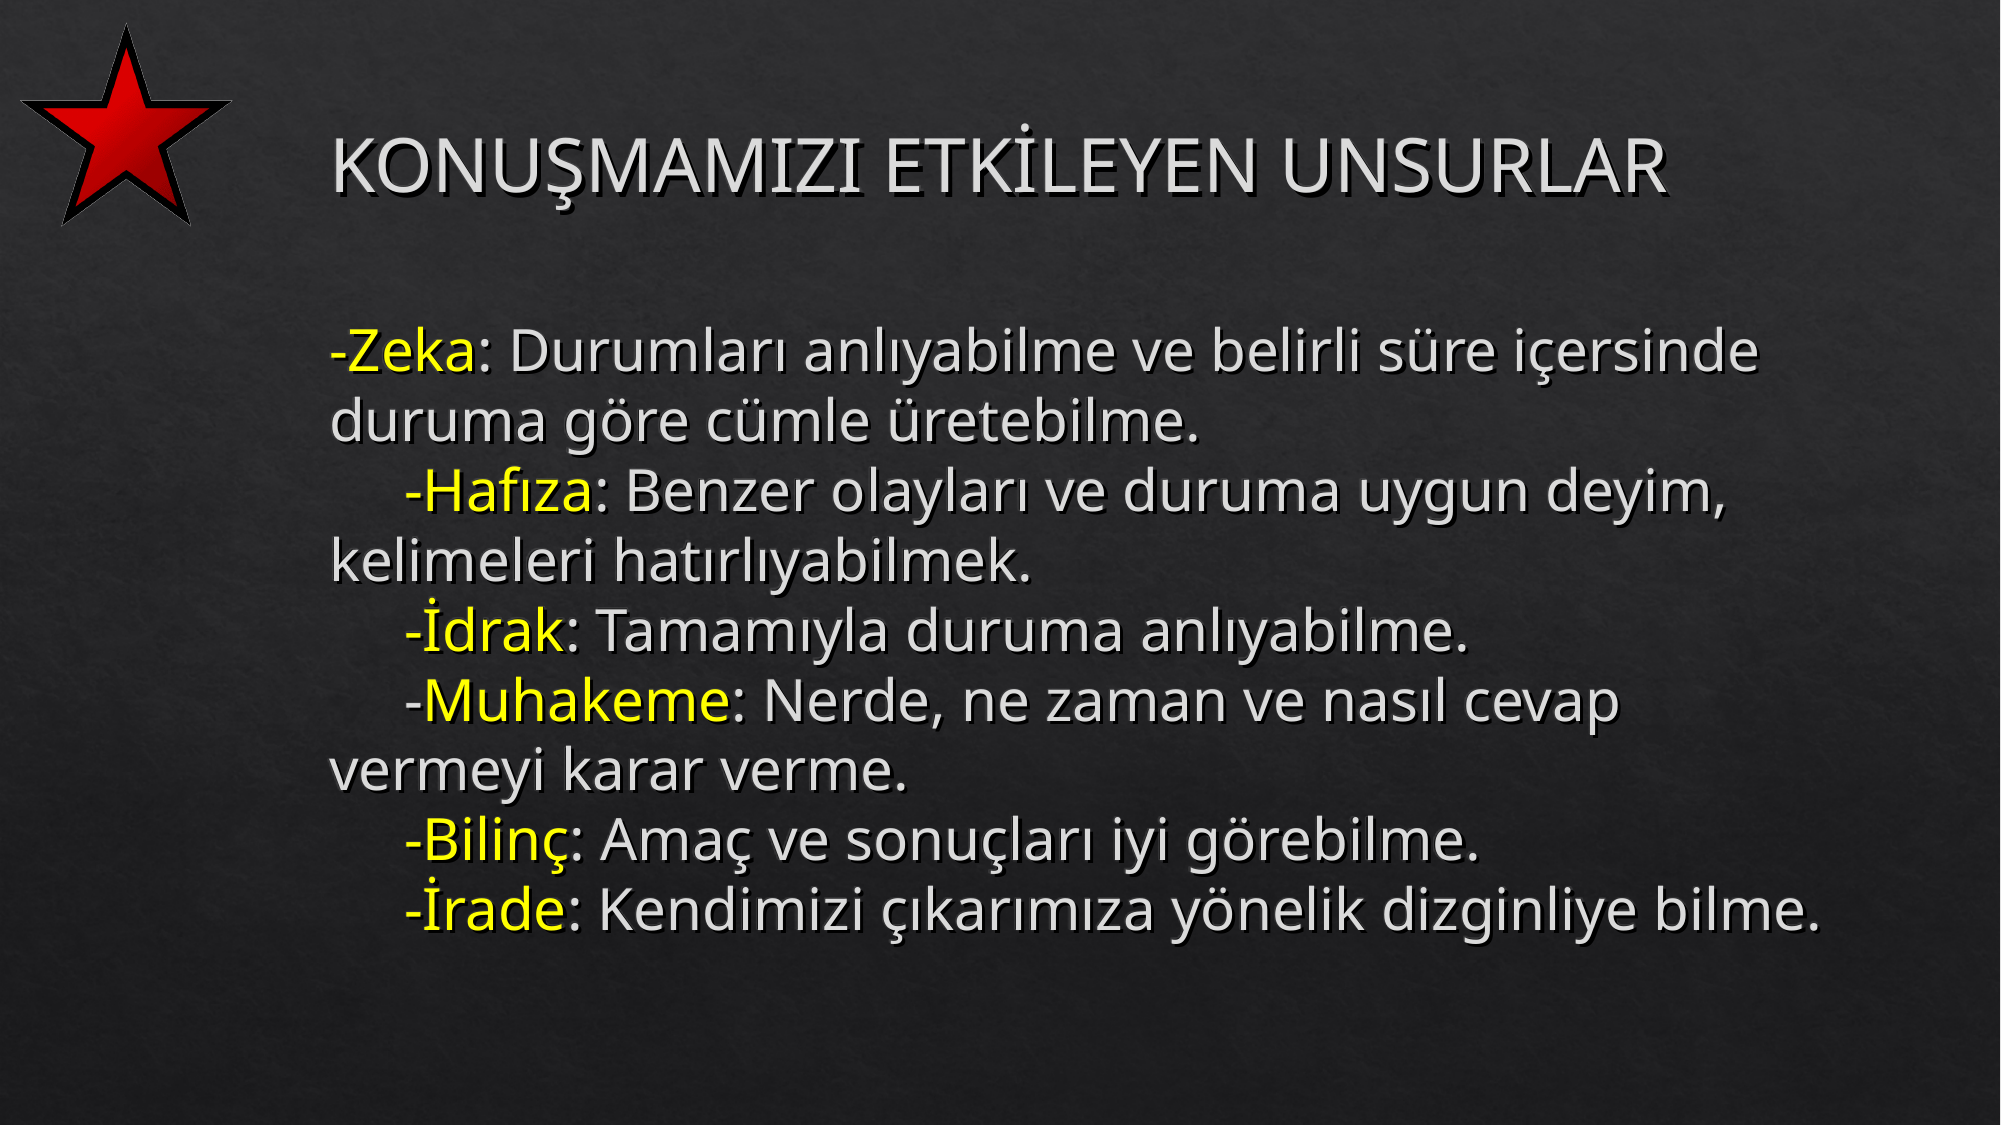

# KONUŞMAMIZI ETKİLEYEN UNSURLAR
-Zeka: Durumları anlıyabilme ve belirli süre içersinde duruma göre cümle üretebilme.
	-Hafıza: Benzer olayları ve duruma uygun deyim, kelimeleri hatırlıyabilmek.
	-İdrak: Tamamıyla duruma anlıyabilme.
	-Muhakeme: Nerde, ne zaman ve nasıl cevap vermeyi karar verme.
	-Bilinç: Amaç ve sonuçları iyi görebilme.
	-İrade: Kendimizi çıkarımıza yönelik dizginliye bilme.